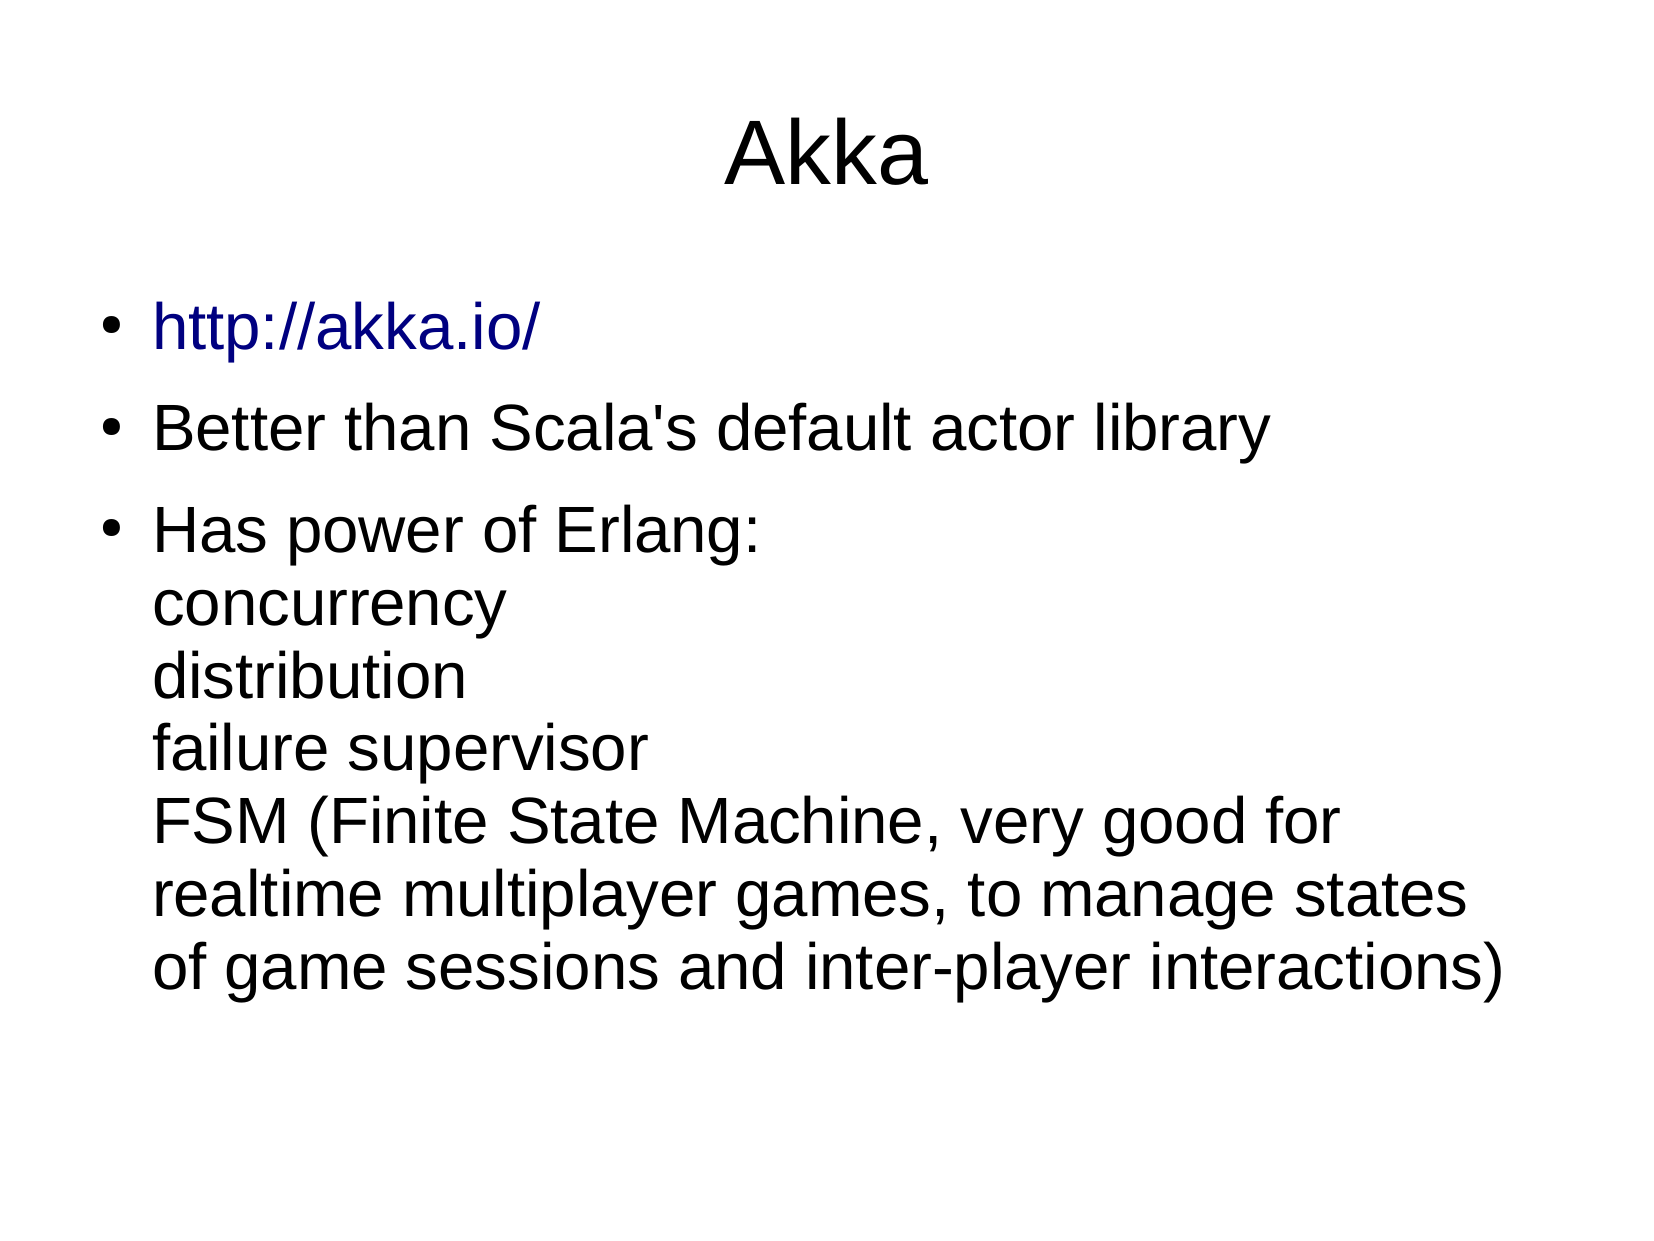

# Akka
http://akka.io/
Better than Scala's default actor library
Has power of Erlang:
concurrency
distribution
failure supervisor
FSM (Finite State Machine, very good for realtime multiplayer games, to manage states of game sessions and inter-player interactions)